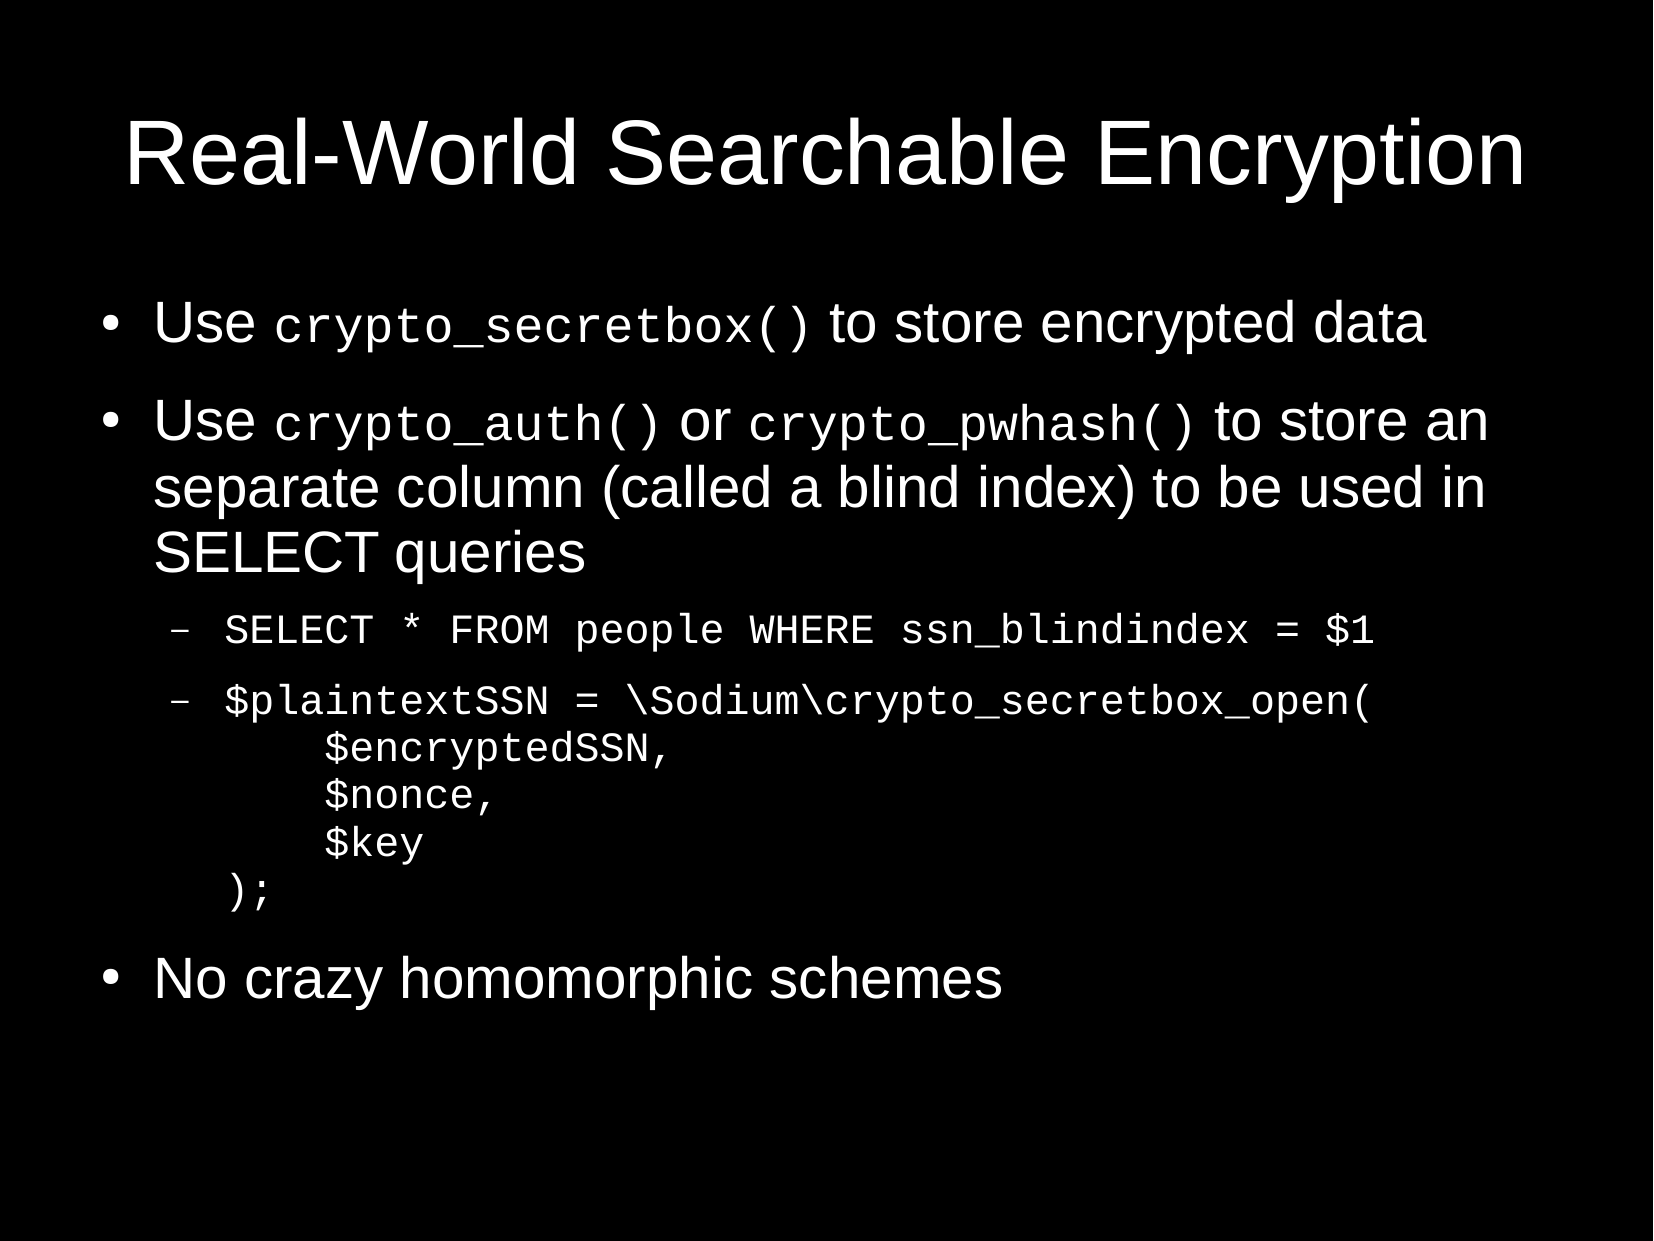

# Real-World Searchable Encryption
Use crypto_secretbox() to store encrypted data
Use crypto_auth() or crypto_pwhash() to store an separate column (called a blind index) to be used in SELECT queries
SELECT * FROM people WHERE ssn_blindindex = $1
$plaintextSSN = \Sodium\crypto_secretbox_open(
 $encryptedSSN,
 $nonce,
 $key
);
No crazy homomorphic schemes